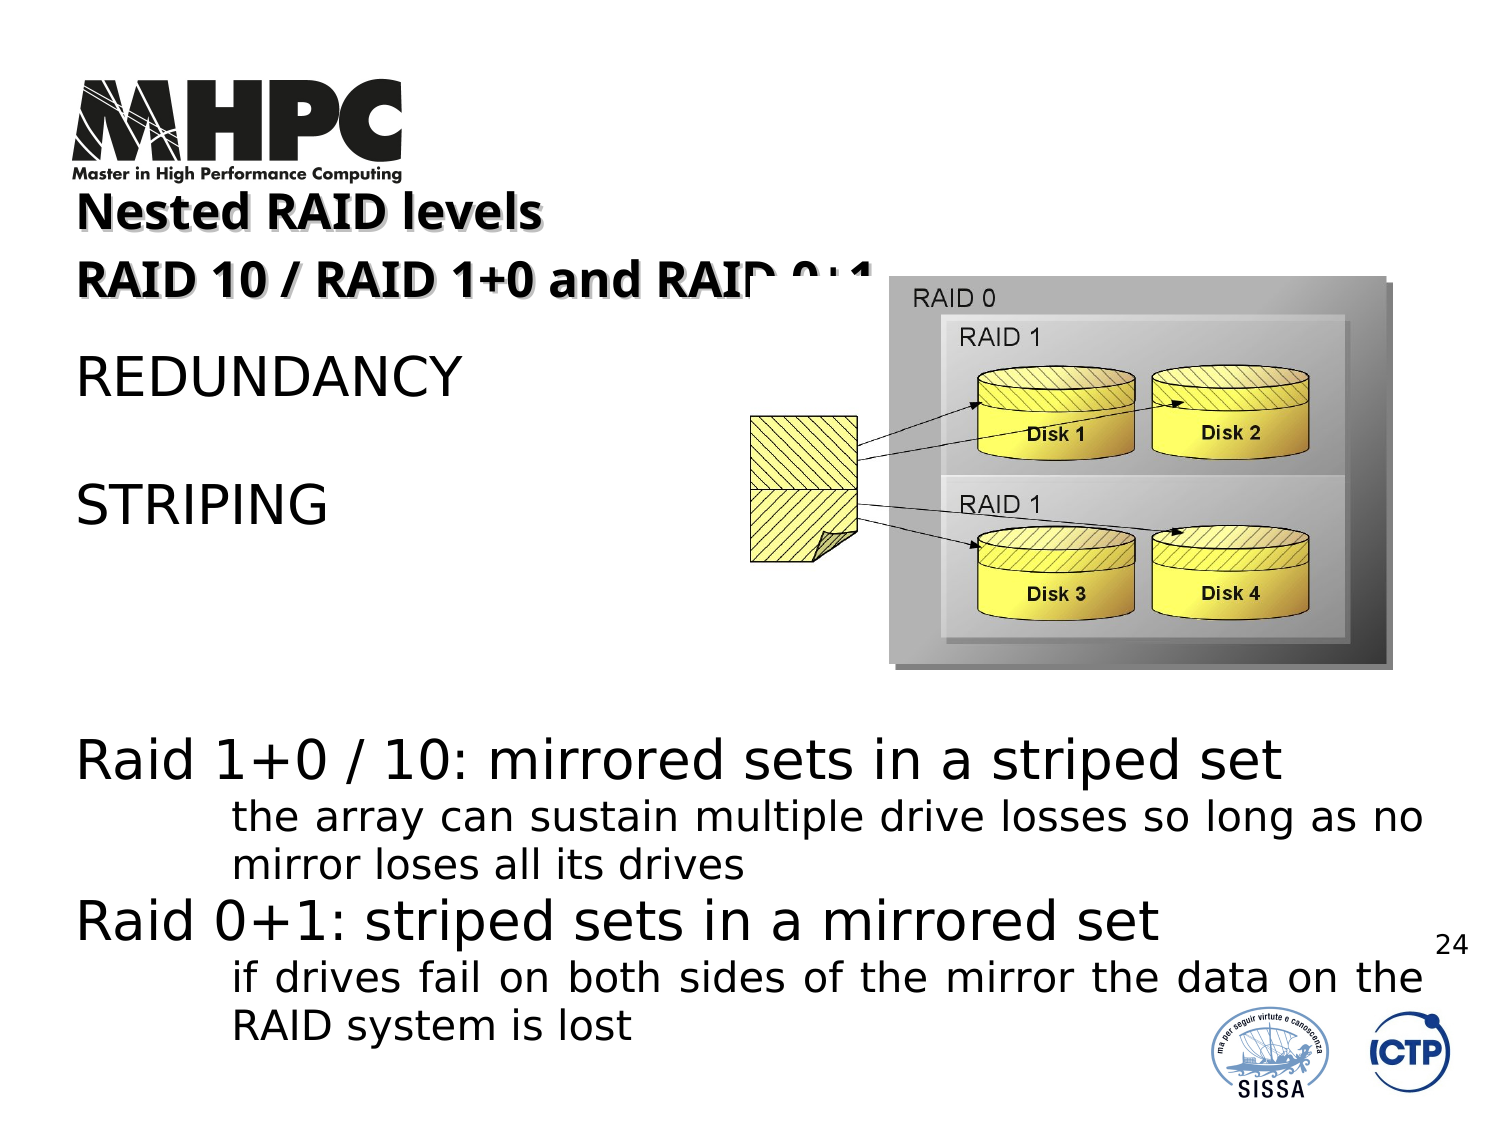

# Nested RAID levels RAID 10 / RAID 1+0 and RAID 0+1
REDUNDANCY
STRIPING
Raid 1+0 / 10: mirrored sets in a striped set
the array can sustain multiple drive losses so long as no mirror loses all its drives
Raid 0+1: striped sets in a mirrored set
if drives fail on both sides of the mirror the data on the RAID system is lost
24